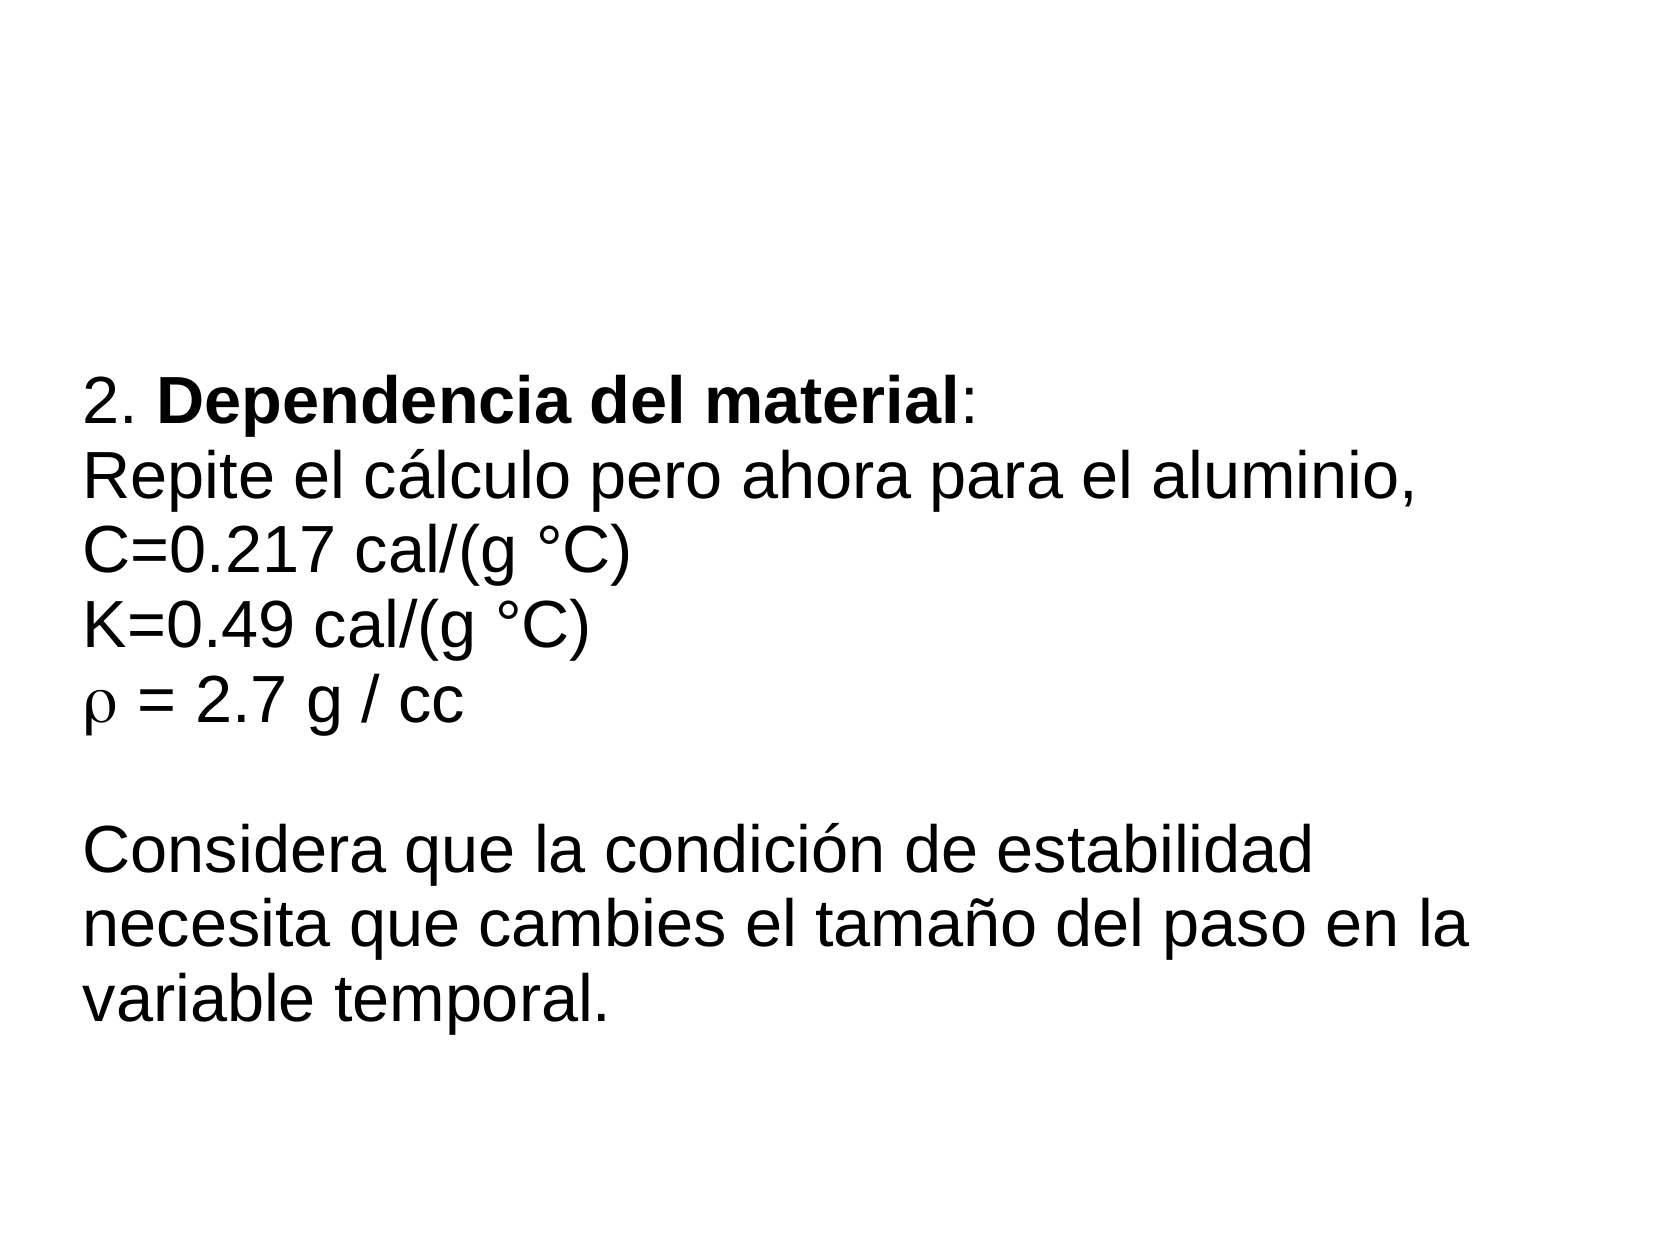

#
2. Dependencia del material:
Repite el cálculo pero ahora para el aluminio, C=0.217 cal/(g °C)
K=0.49 cal/(g °C)
r = 2.7 g / cc
Considera que la condición de estabilidad necesita que cambies el tamaño del paso en la variable temporal.